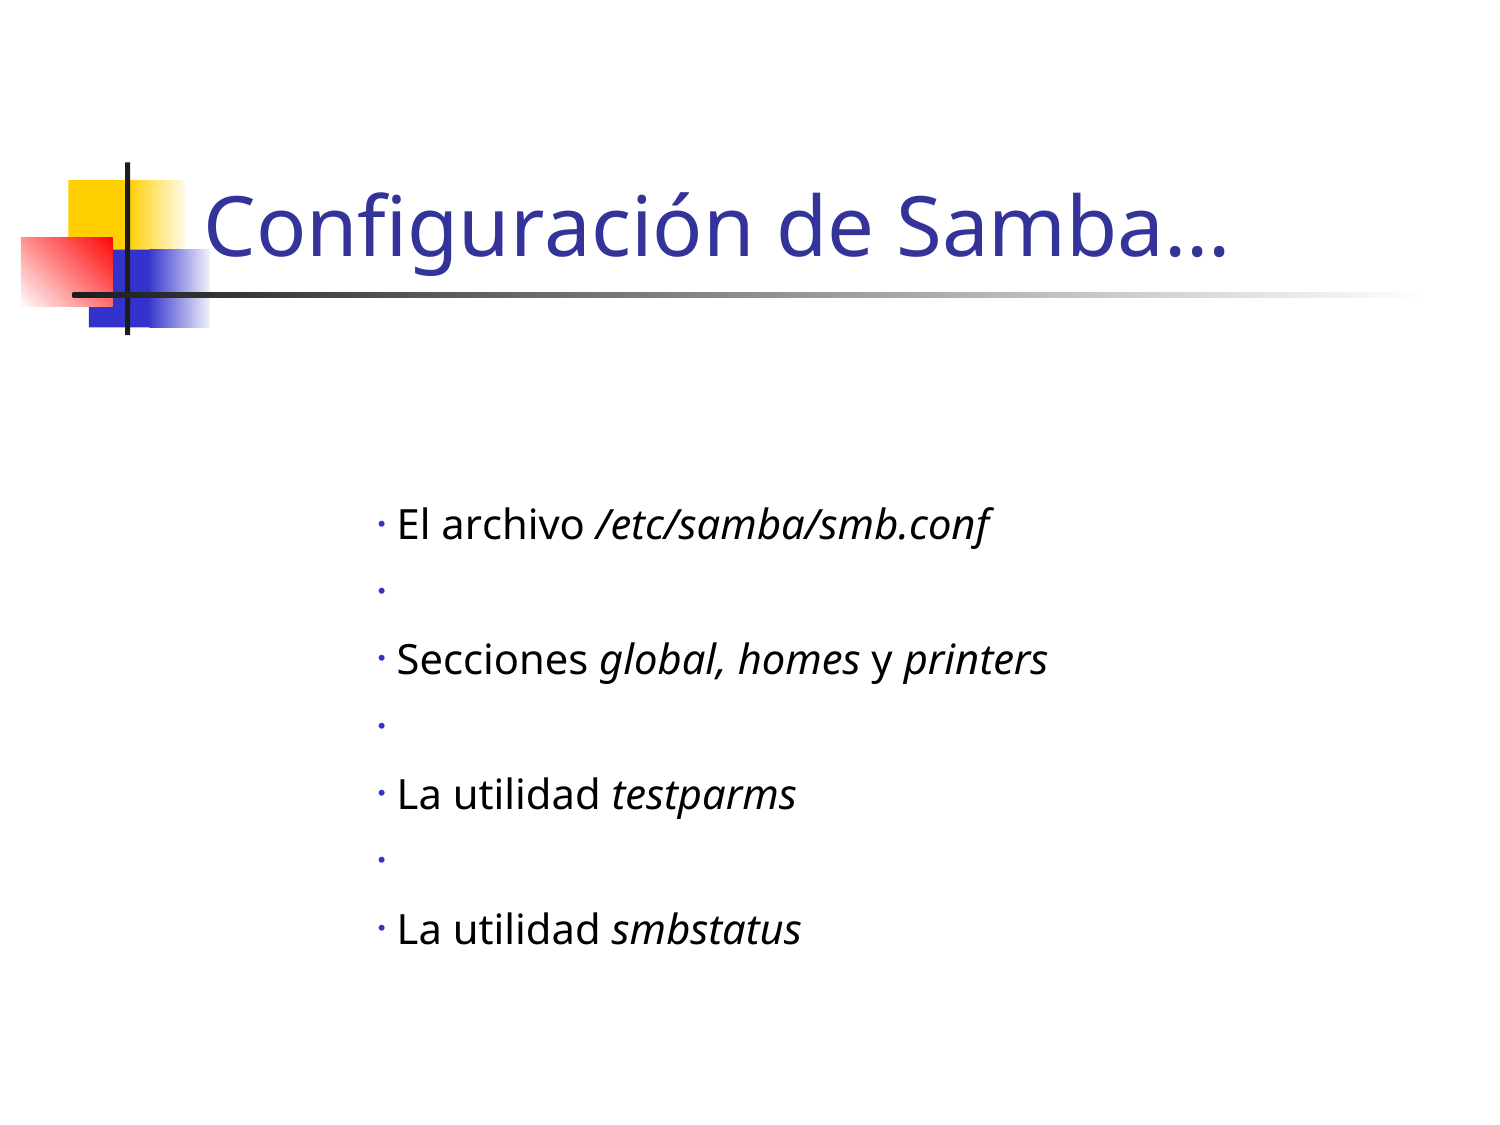

# Configuración de Samba...
 El archivo /etc/samba/smb.conf
 Secciones global, homes y printers
 La utilidad testparms
 La utilidad smbstatus